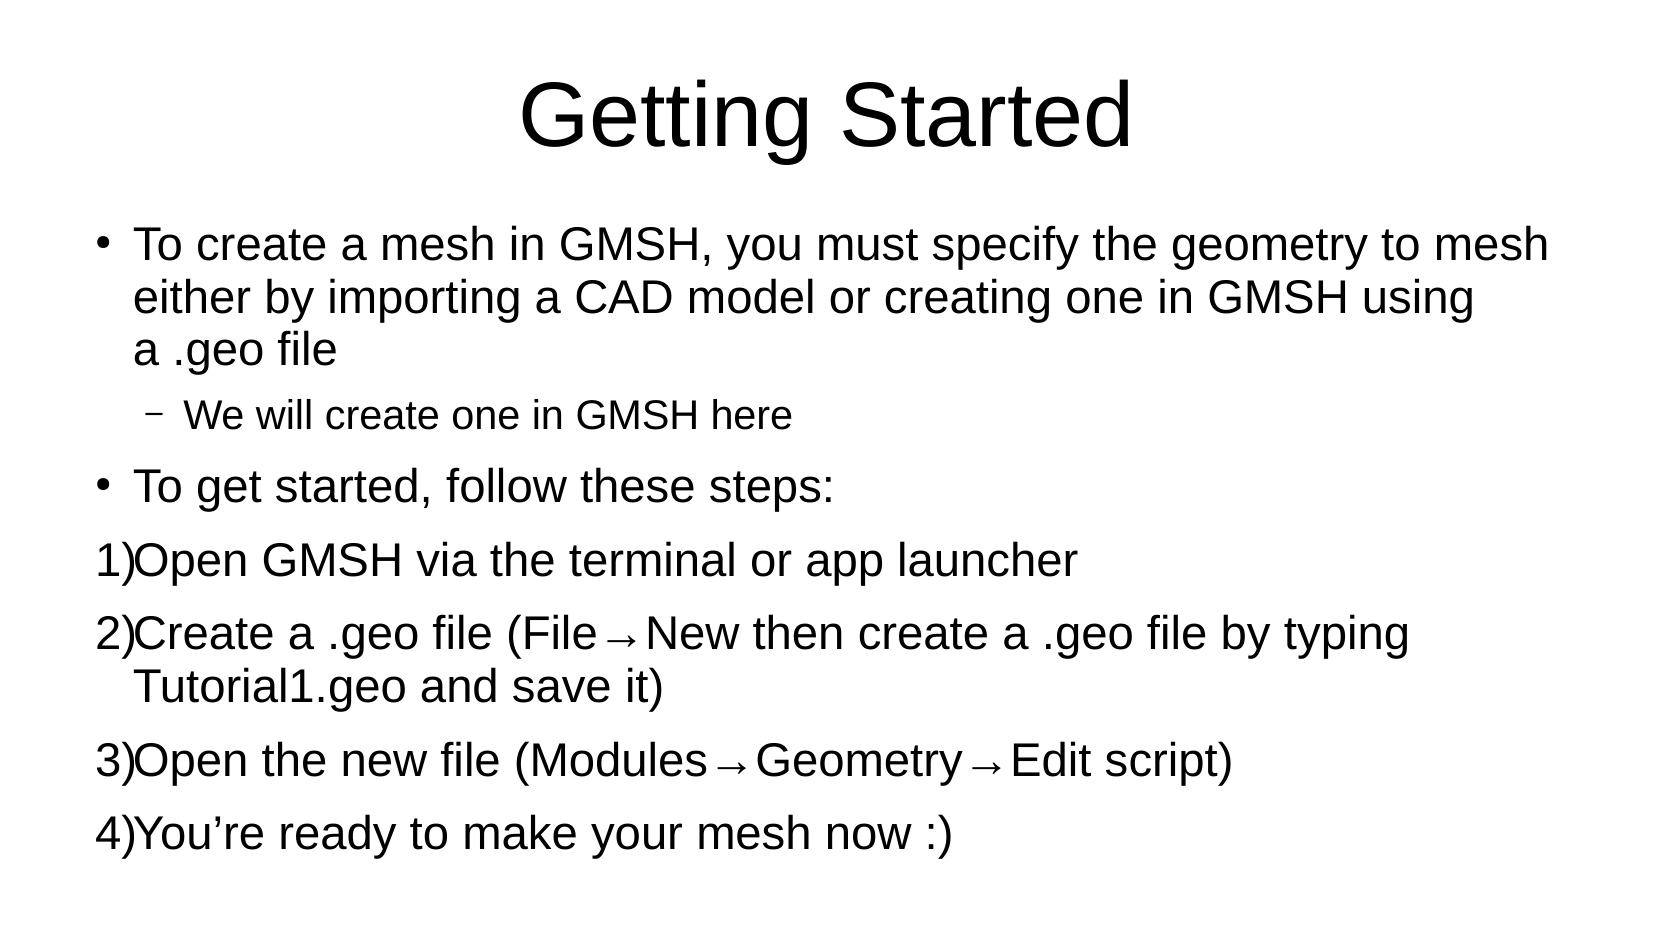

# Getting Started
To create a mesh in GMSH, you must specify the geometry to mesh either by importing a CAD model or creating one in GMSH using a .geo file
We will create one in GMSH here
To get started, follow these steps:
Open GMSH via the terminal or app launcher
Create a .geo file (File→New then create a .geo file by typing Tutorial1.geo and save it)
Open the new file (Modules→Geometry→Edit script)
You’re ready to make your mesh now :)